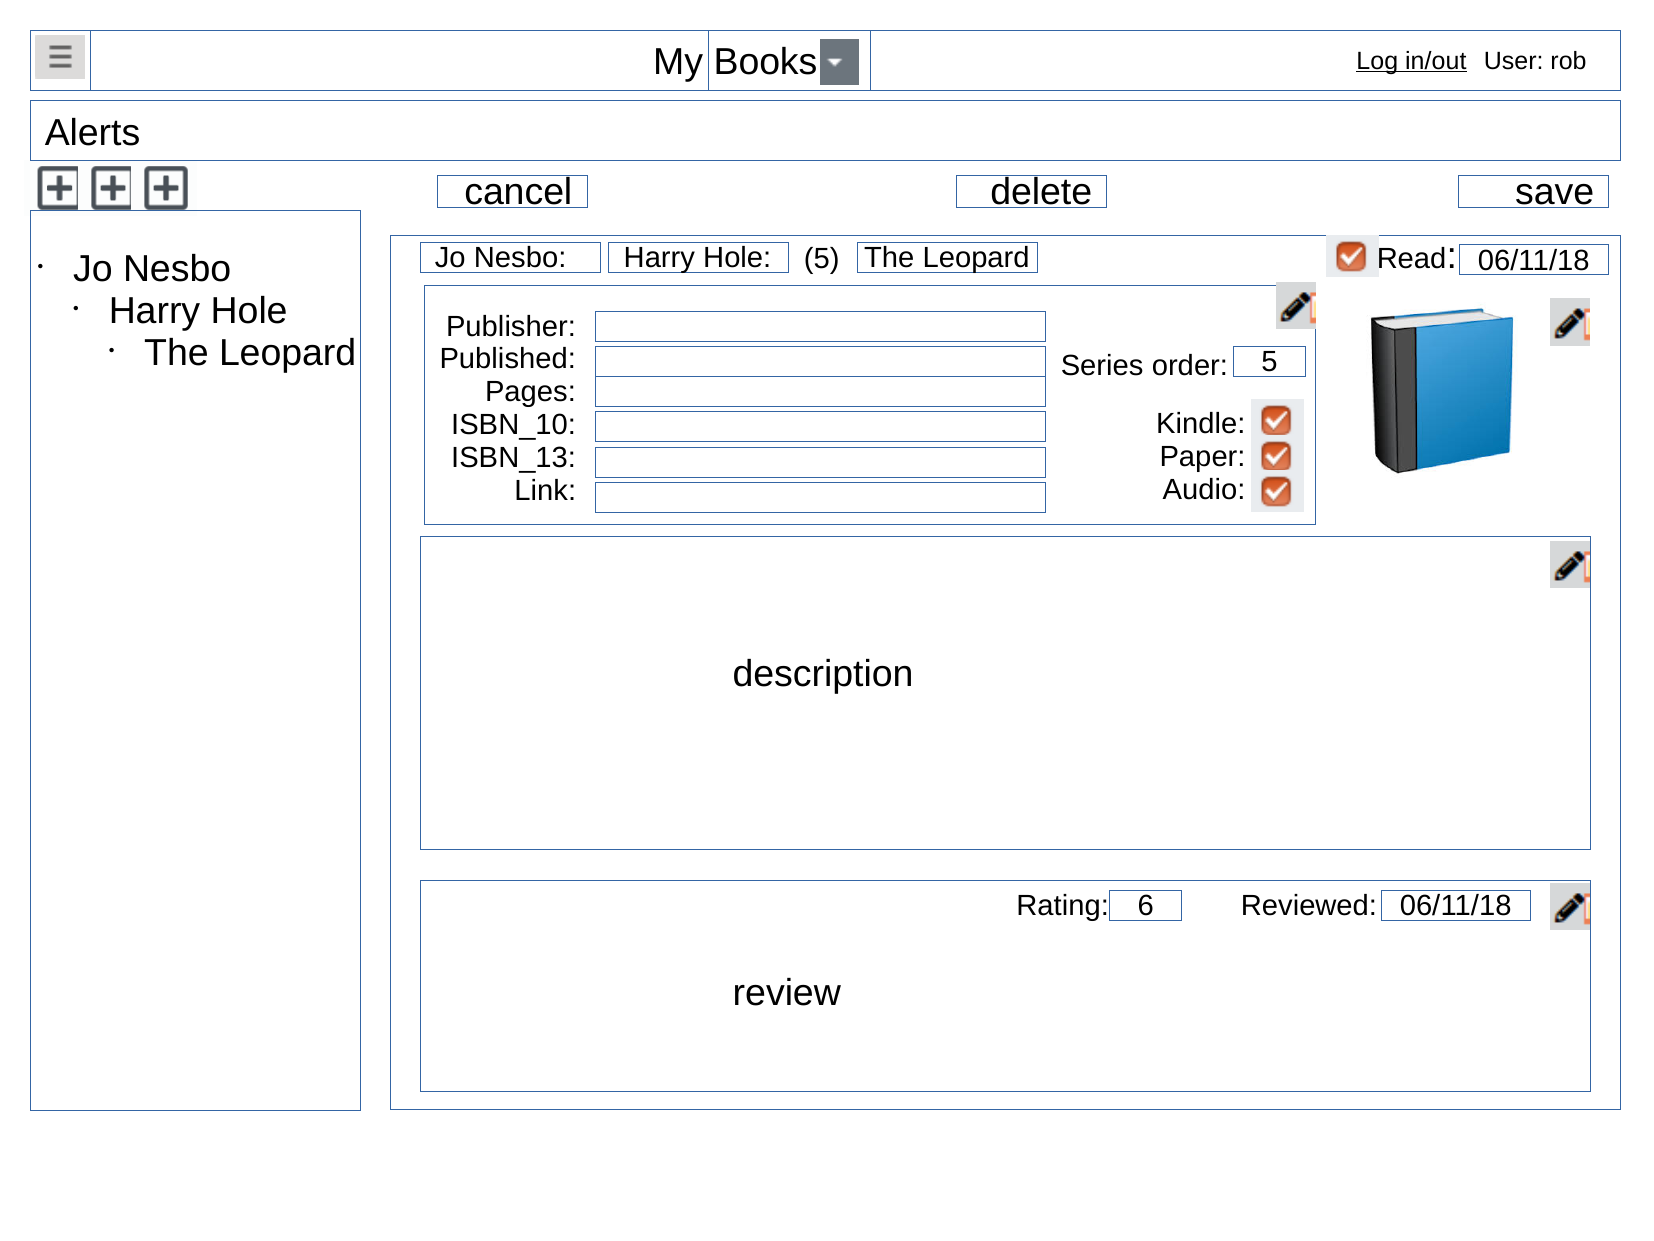

My Books
Log in/out
User: rob
Alerts
cancel
delete
save
Read:
Jo Nesbo
Harry Hole
The Leopard
Joe Nesbo:
Jo Nesbo:
Harry Hole:
The Leopard
(5)
06/11/18
Publisher:
Published:
Pages:
ISBN_10:
ISBN_13:
Link:
Series order:
5
Kindle:
Paper:
Audio:
description
Rating:
Reviewed:
6
06/11/18
review